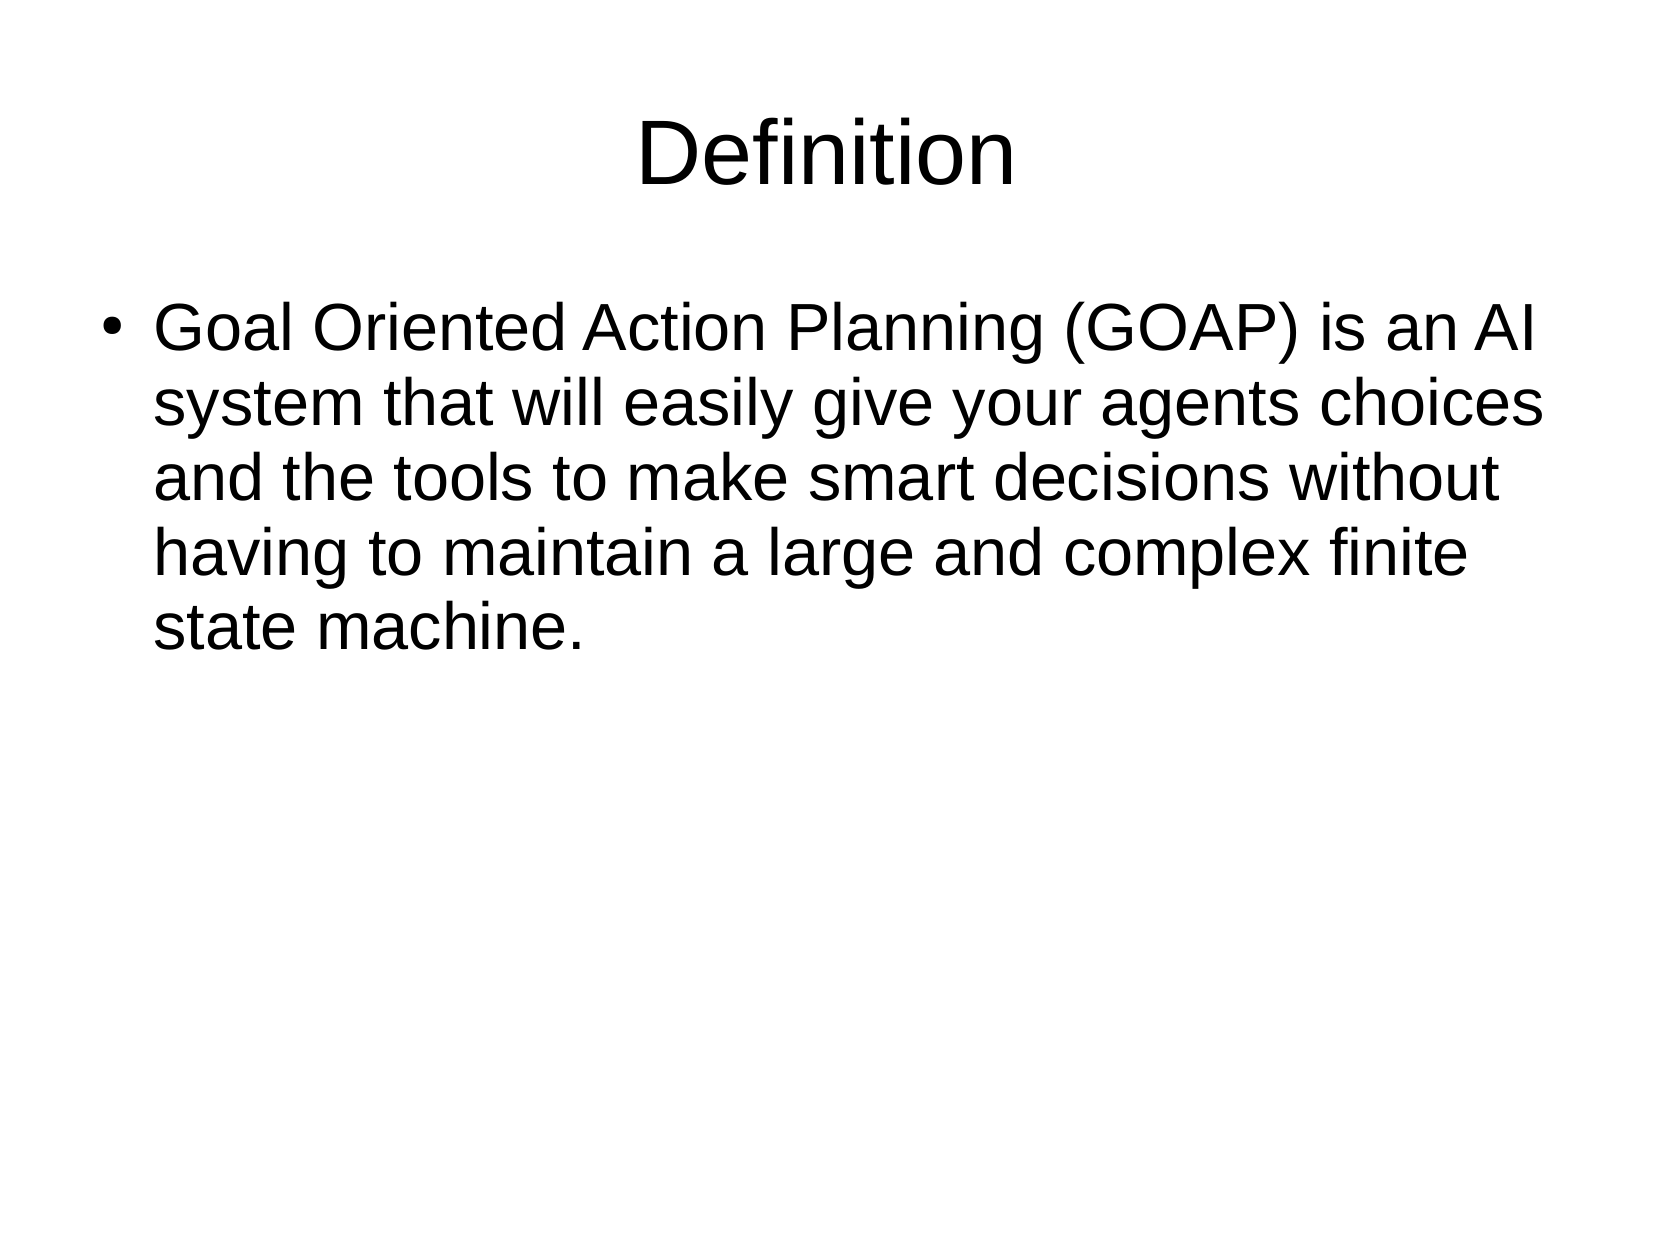

# Definition
Goal Oriented Action Planning (GOAP) is an AI system that will easily give your agents choices and the tools to make smart decisions without having to maintain a large and complex finite state machine.